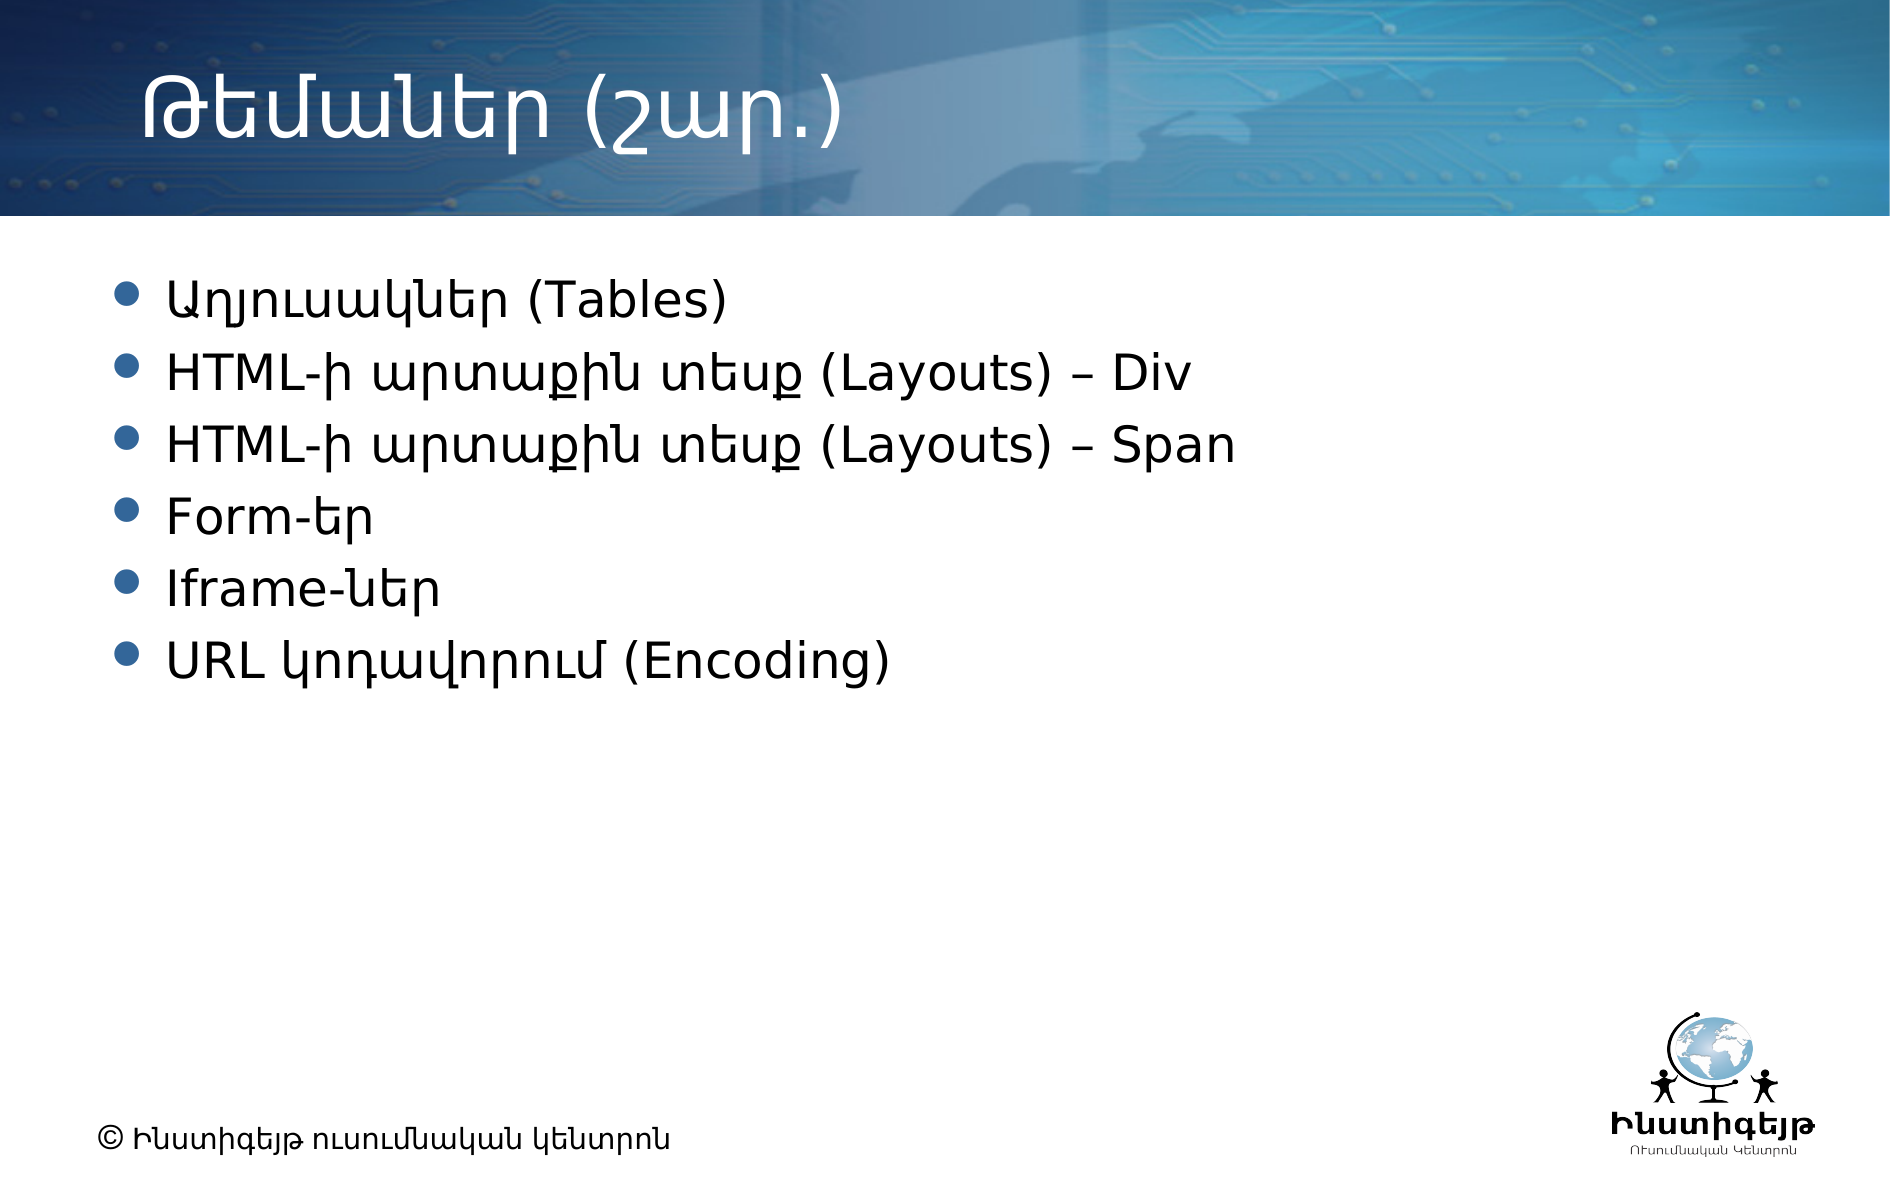

Թեմաներ (շար.)
# Աղյուսակներ (Tables)
HTML-ի արտաքին տեսք (Layouts) – Div
HTML-ի արտաքին տեսք (Layouts) – Span
Form-եր
Iframe-ներ
URL կոդավորում (Encoding)